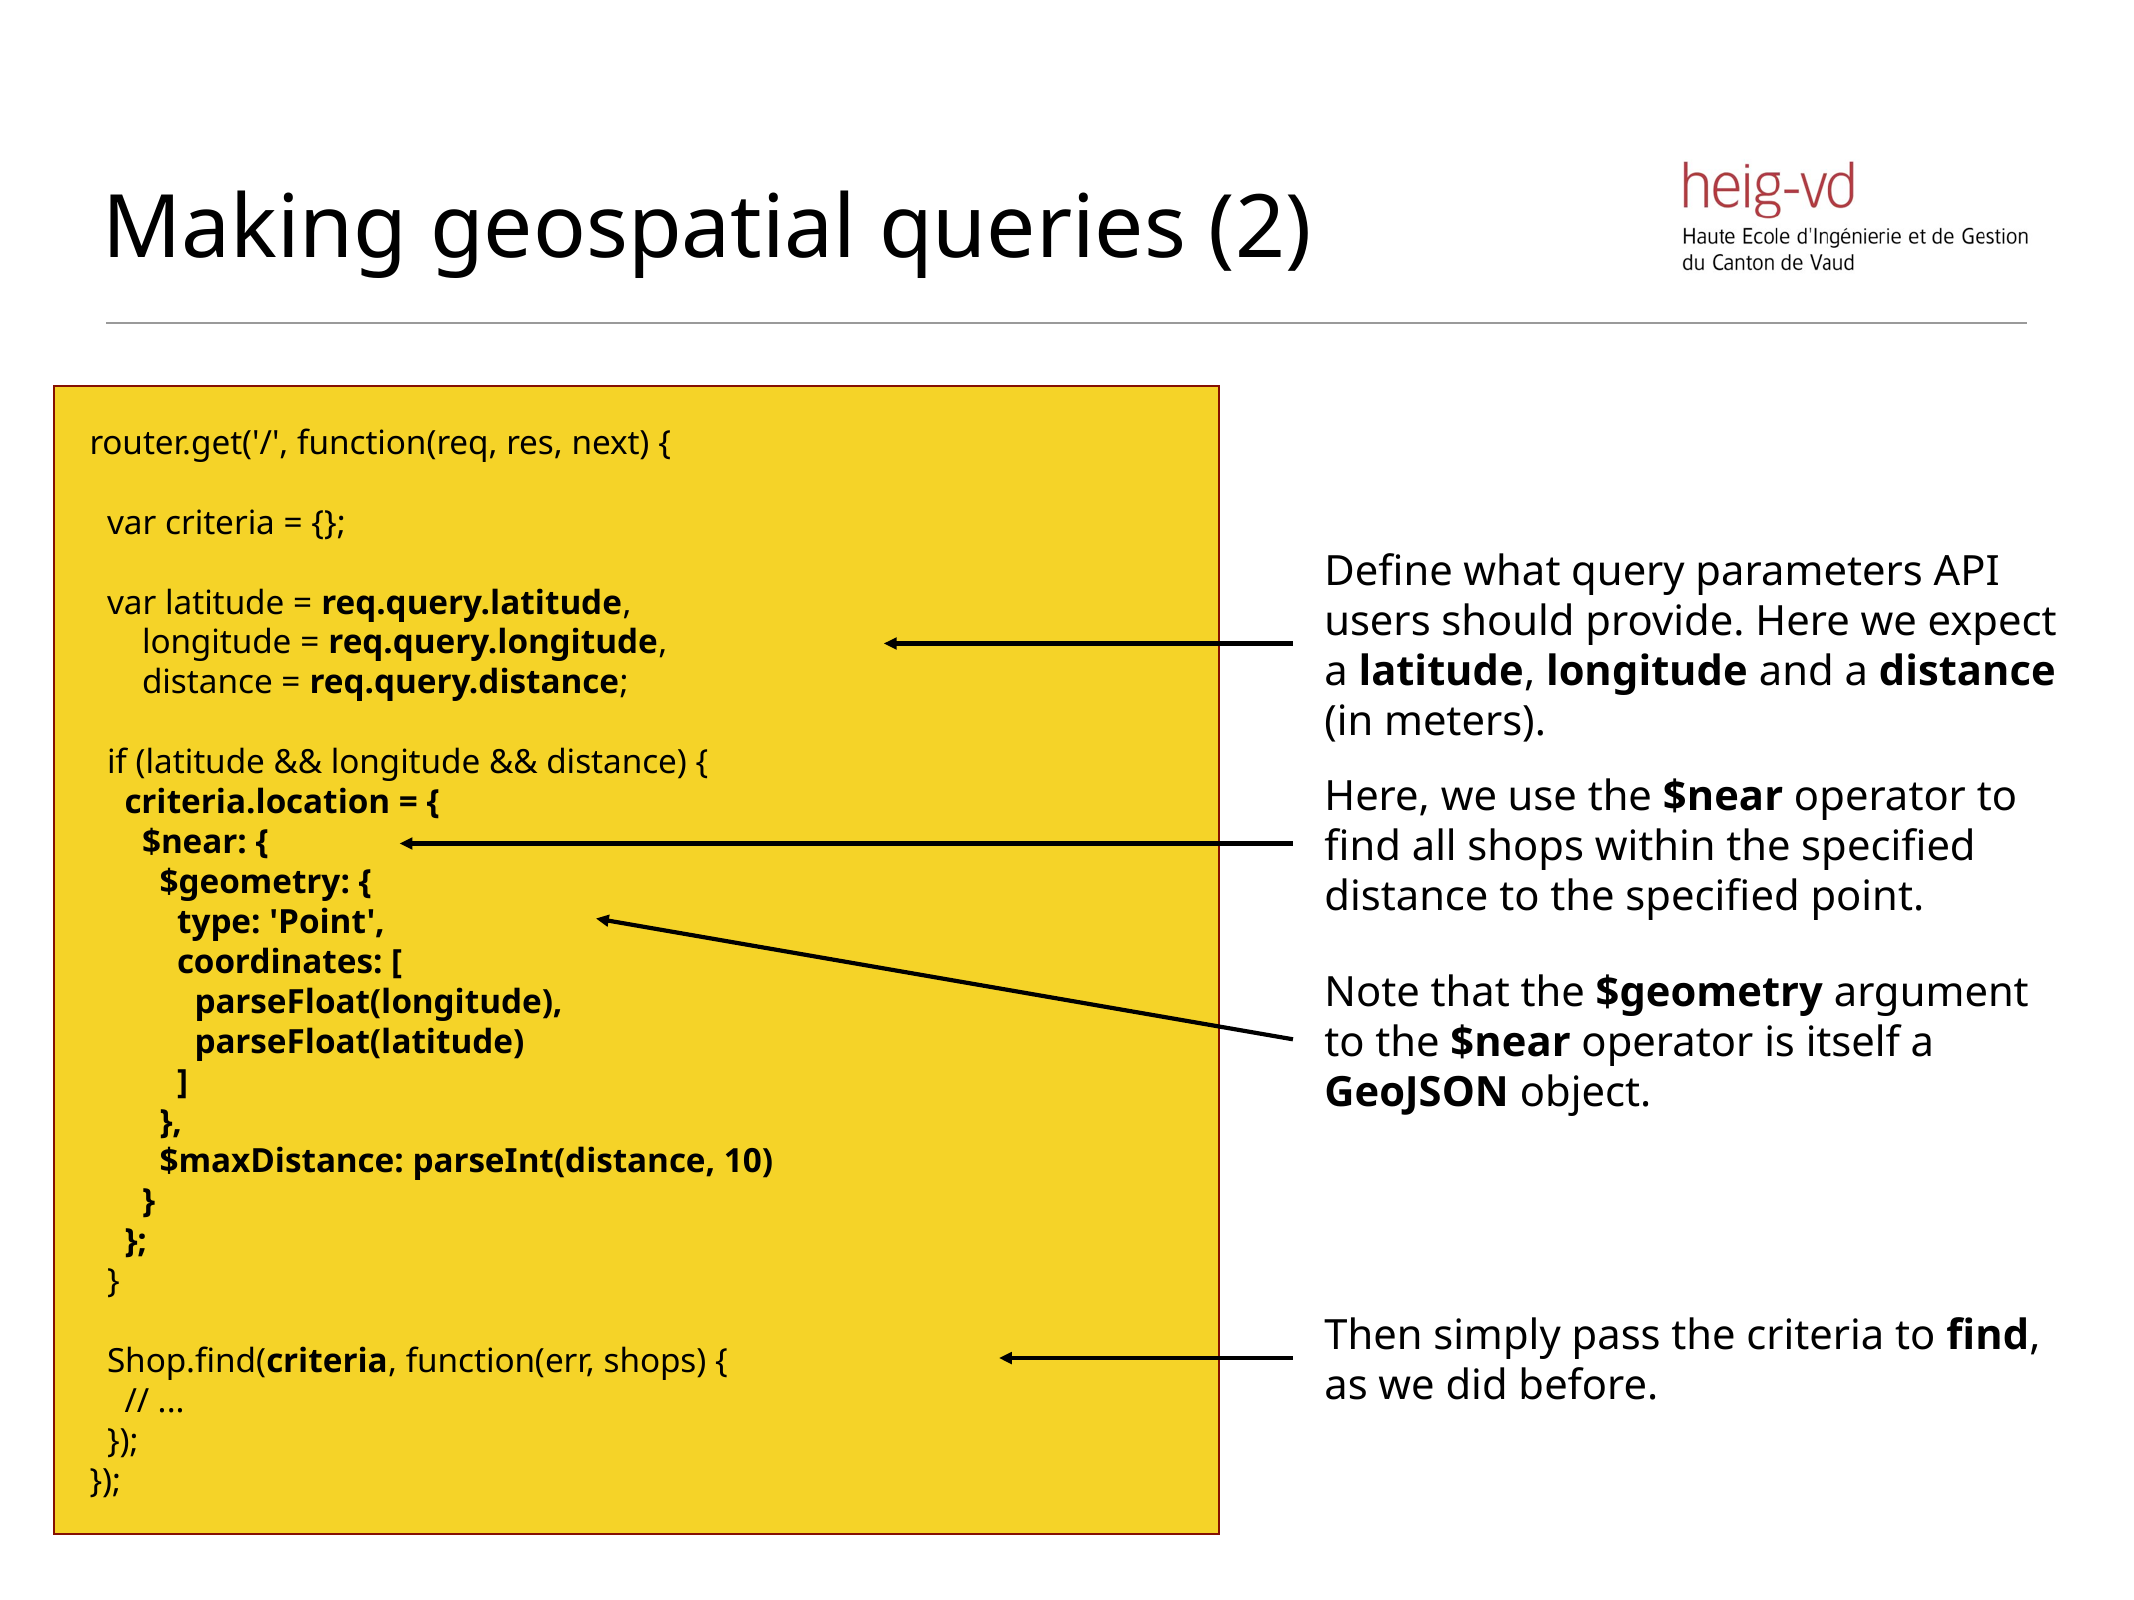

# Making geospatial queries (2)
router.get('/', function(req, res, next) {
 var criteria = {};
 var latitude = req.query.latitude,
 longitude = req.query.longitude,
 distance = req.query.distance;
 if (latitude && longitude && distance) {
 criteria.location = {
 $near: {
 $geometry: {
 type: 'Point',
 coordinates: [
 parseFloat(longitude),
 parseFloat(latitude)
 ]
 },
 $maxDistance: parseInt(distance, 10)
 }
 };
 }
 Shop.find(criteria, function(err, shops) {
 // ...
 });
});
Define what query parameters API users should provide. Here we expect a latitude, longitude and a distance (in meters).
Here, we use the $near operator to find all shops within the specified distance to the specified point.
Note that the $geometry argument to the $near operator is itself a GeoJSON object.
Then simply pass the criteria to find, as we did before.